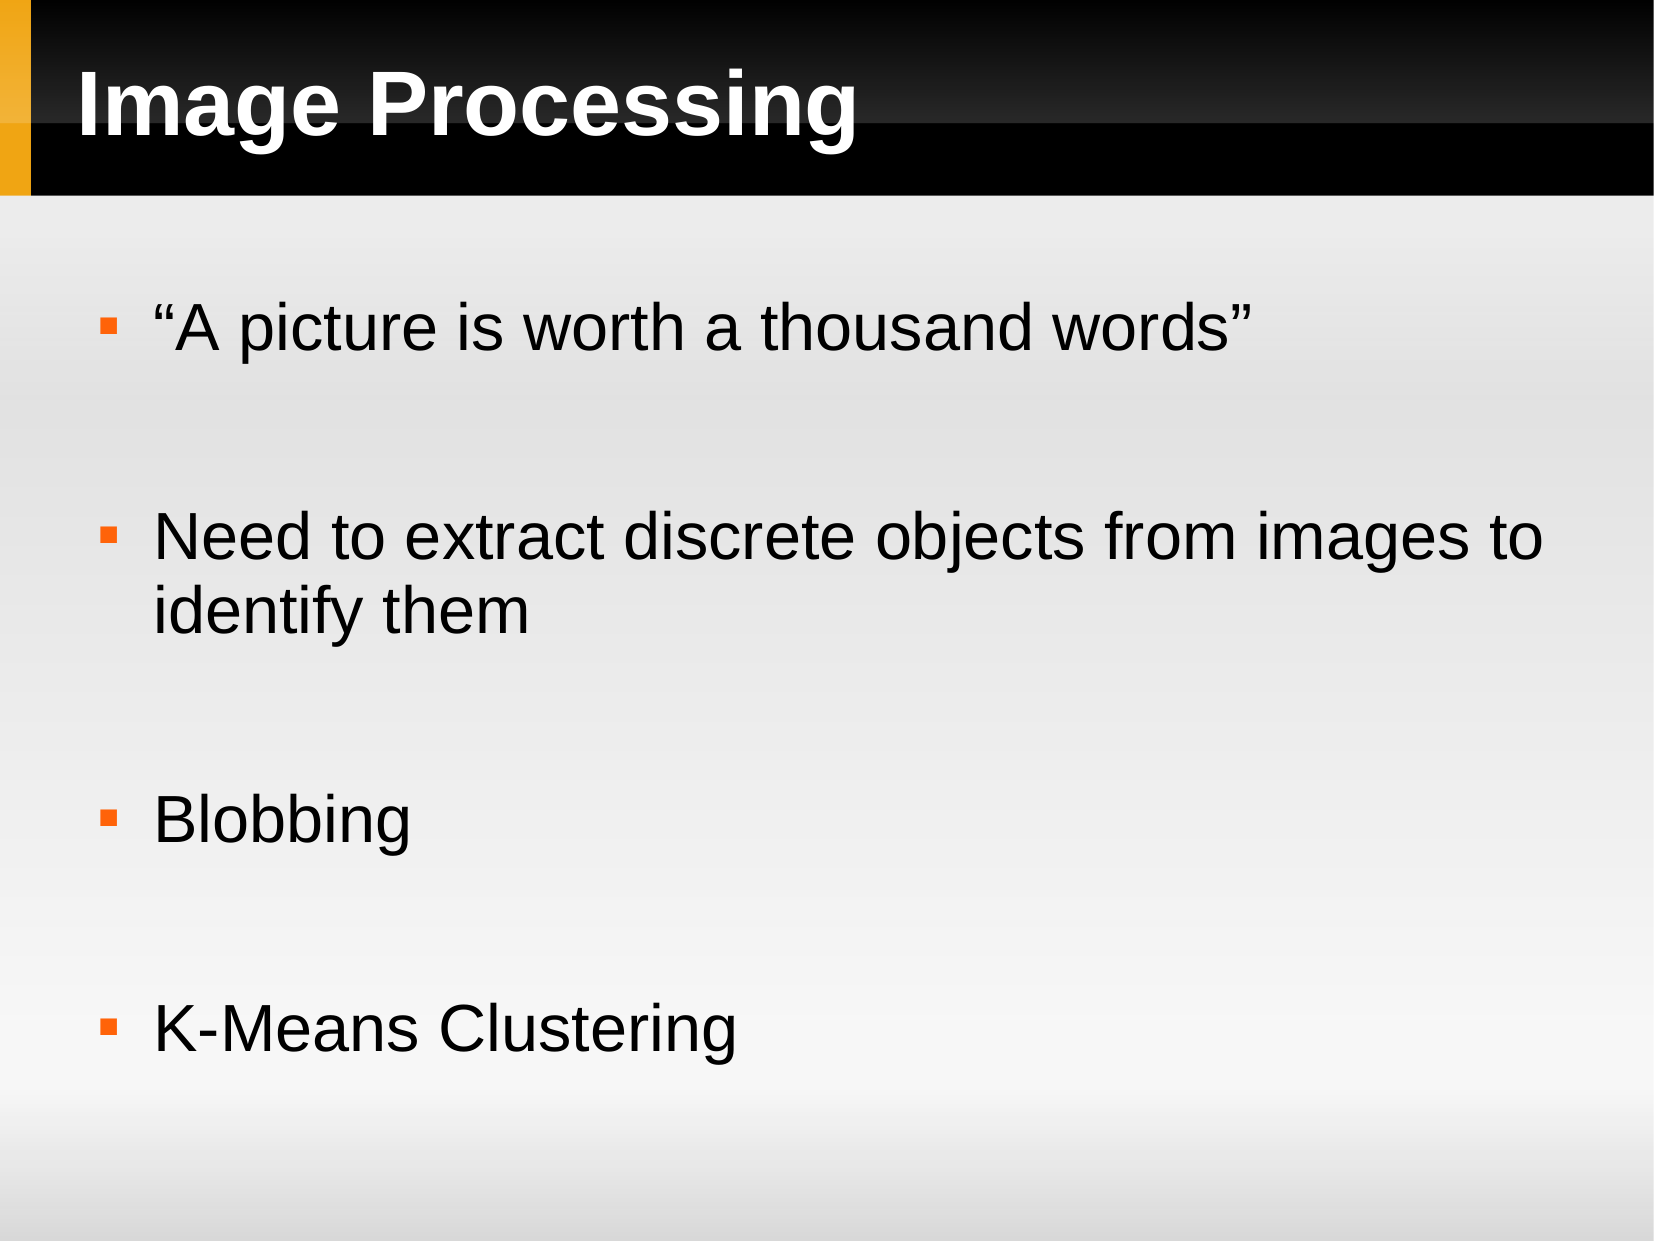

# Image Processing
“A picture is worth a thousand words”
Need to extract discrete objects from images to identify them
Blobbing
K-Means Clustering